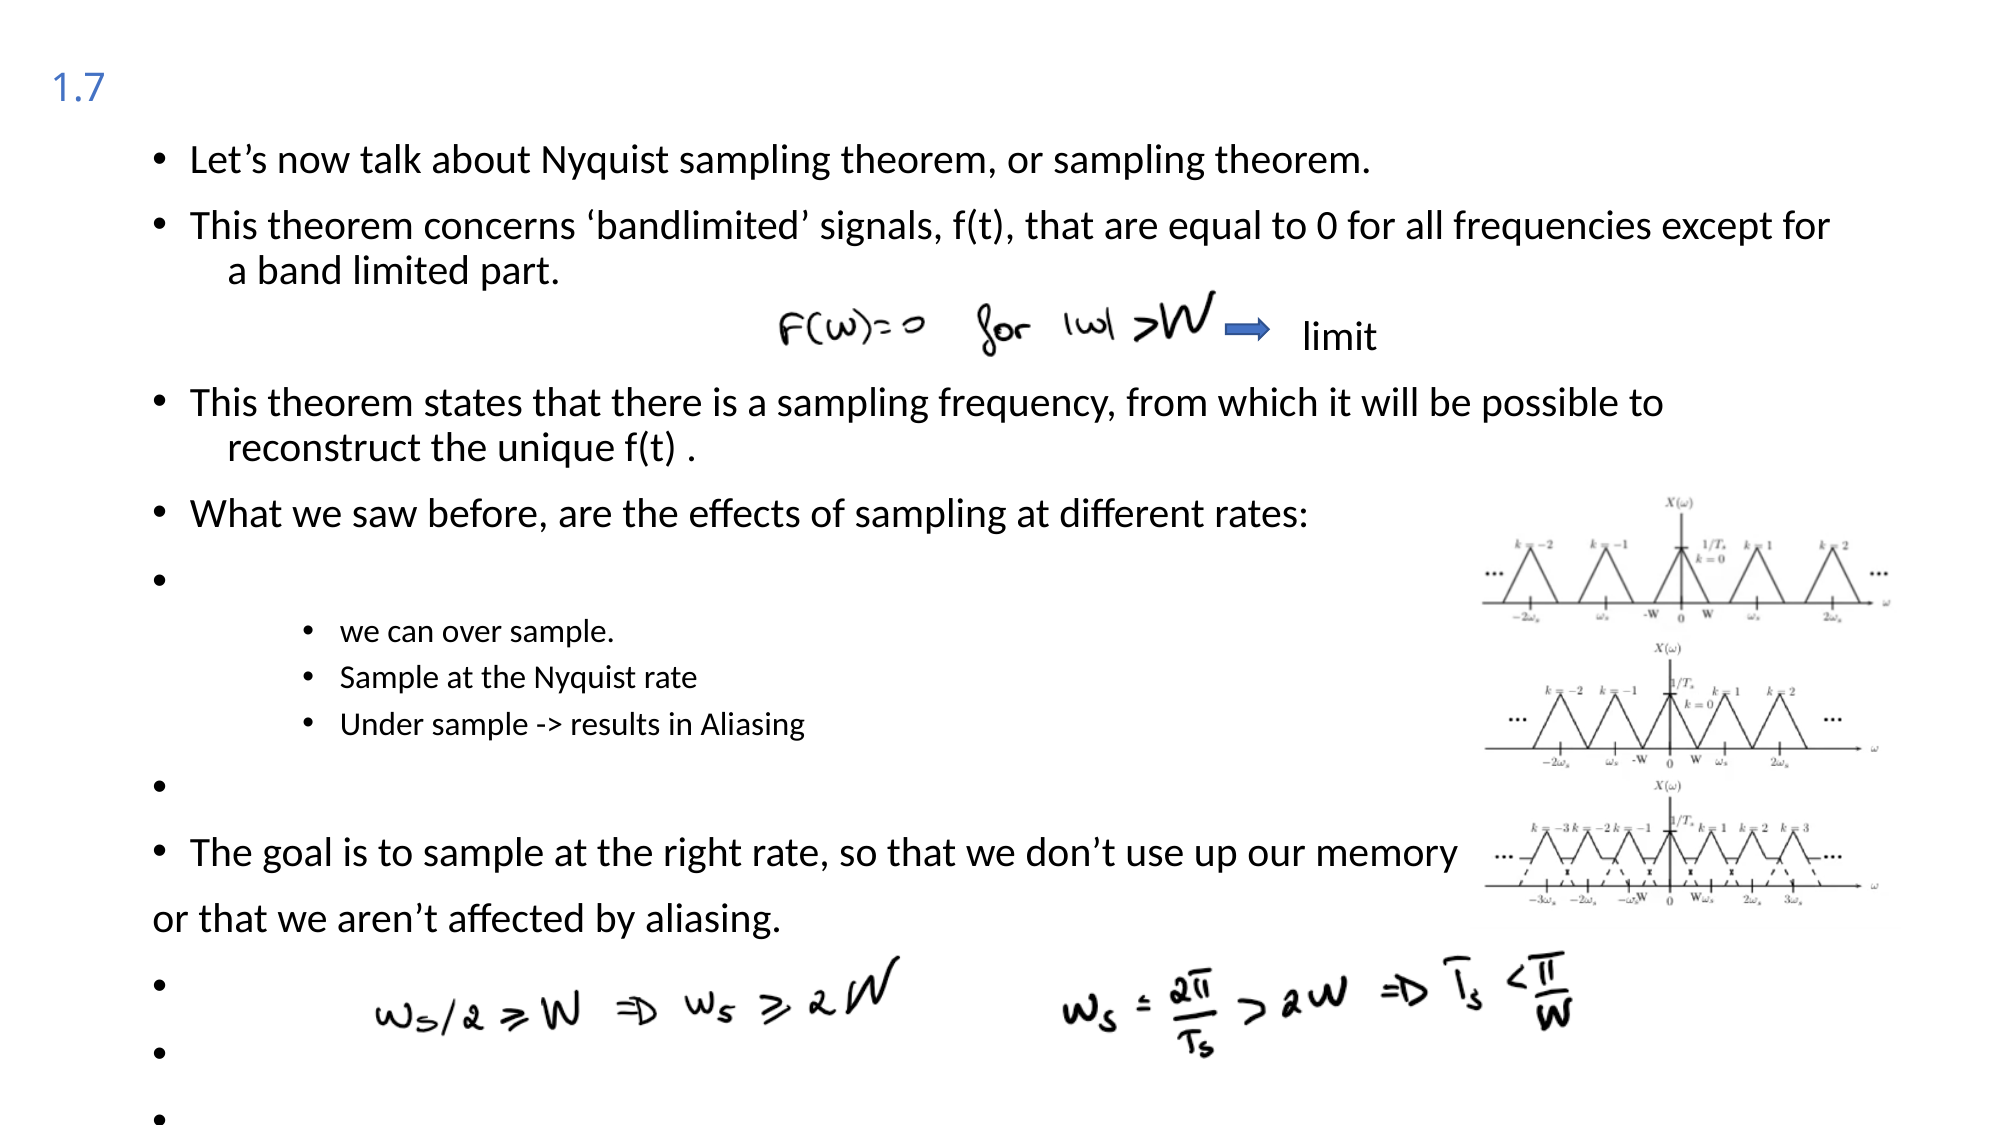

1.7
# Let’s now talk about Nyquist sampling theorem, or sampling theorem.
This theorem concerns ‘bandlimited’ signals, f(t), that are equal to 0 for all frequencies except for a band limited part.
 limit
This theorem states that there is a sampling frequency, from which it will be possible to reconstruct the unique f(t) .
What we saw before, are the effects of sampling at different rates:
we can over sample.
Sample at the Nyquist rate
Under sample -> results in Aliasing
The goal is to sample at the right rate, so that we don’t use up our memory
or that we aren’t affected by aliasing.